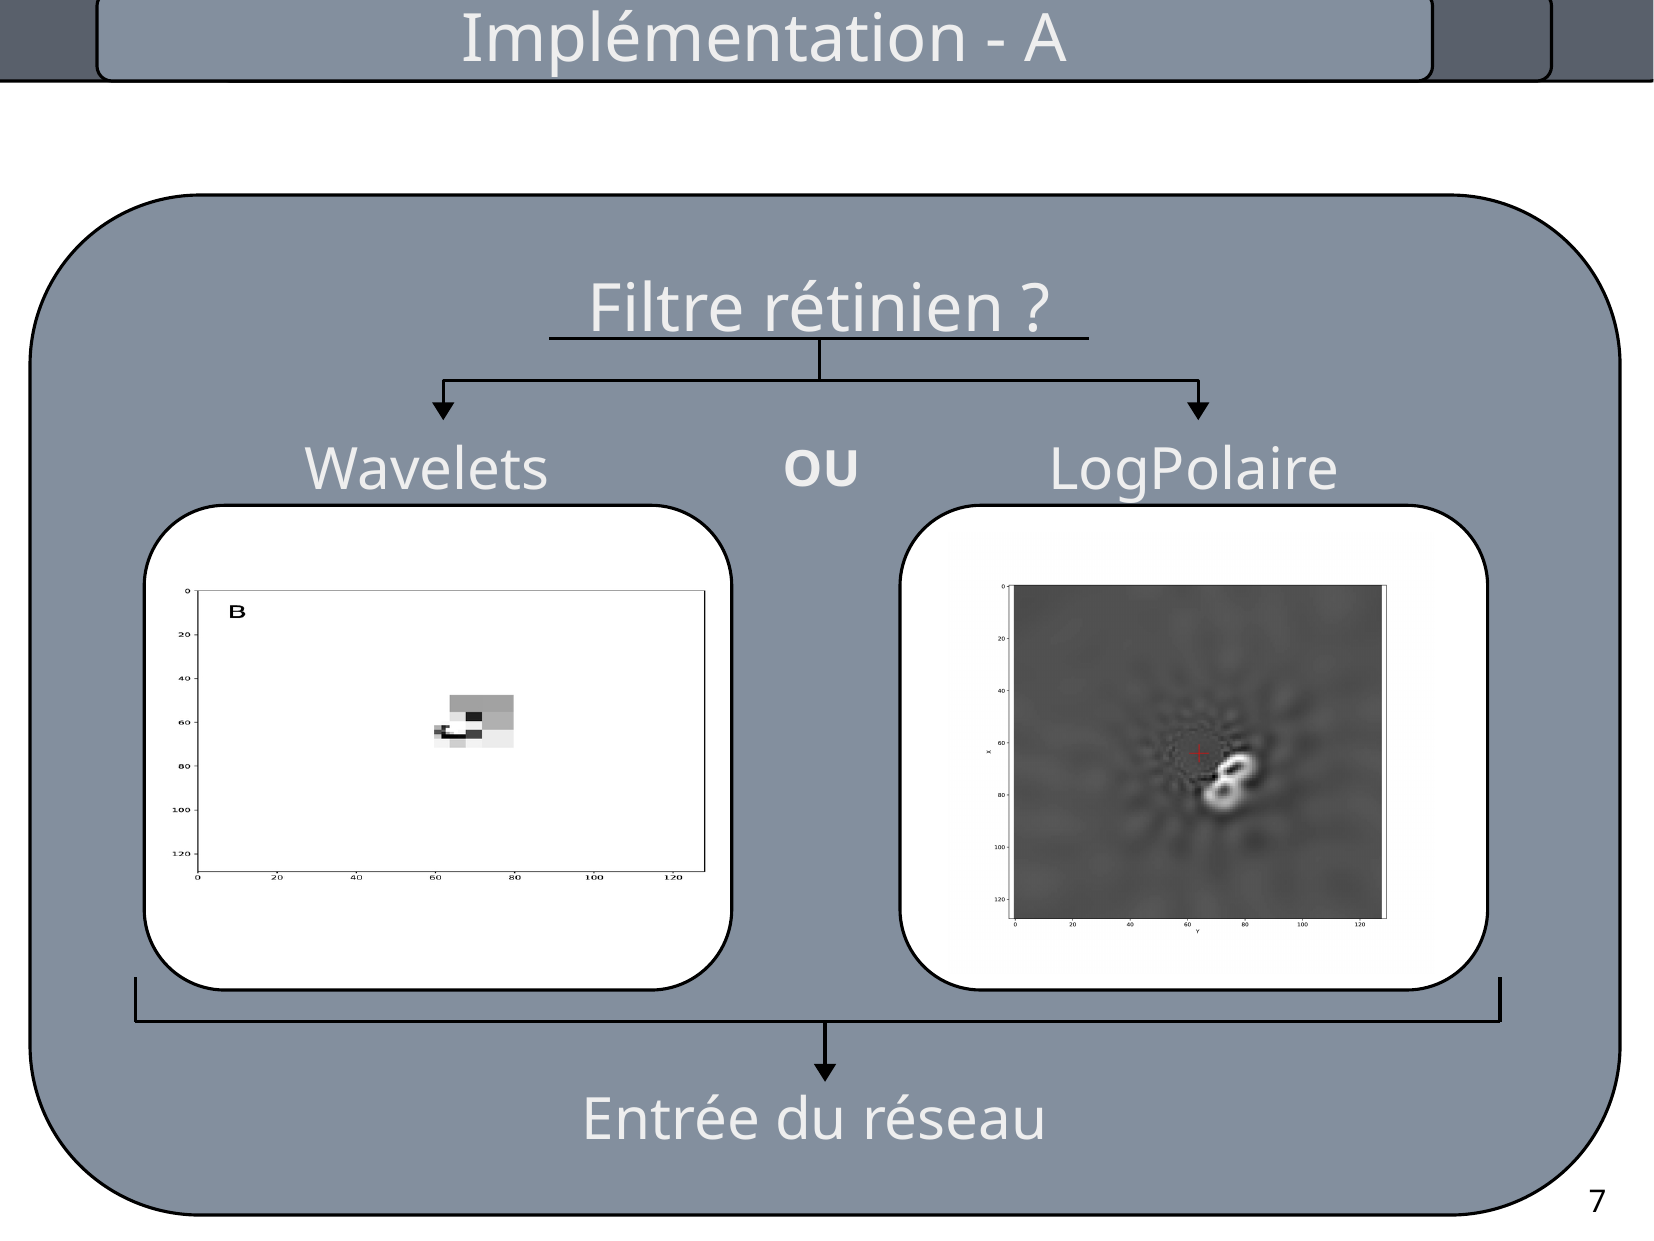

Vision
Implémentation - A
Comportement du modèle
Perspectives
Filtre rétinien ?
Wavelets
LogPolaire
OU
Entrée du réseau
7